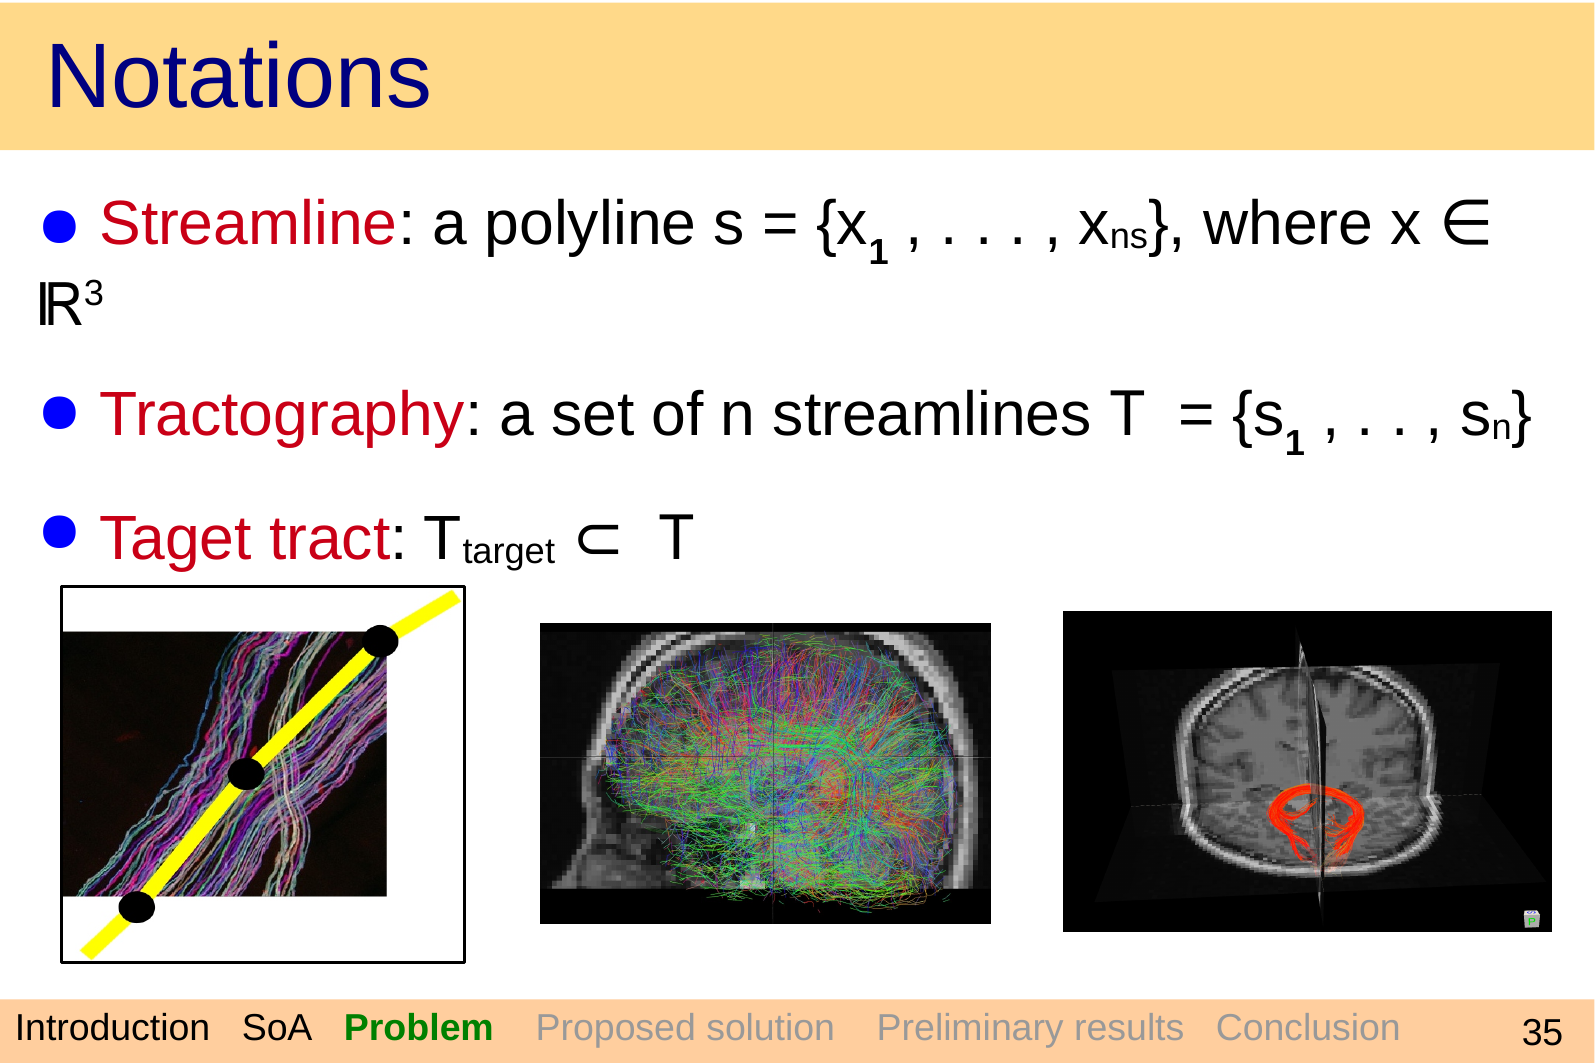

# Notations
 Streamline: a polyline s = {x1 , . . . , xns}, where x ∈ ℝ3
 Tractography: a set of n streamlines T = {s1 , . . , sn}
 Taget tract: Ttarget ⊂ T
Introduction SoA Problem Proposed solution Preliminary results Conclusion